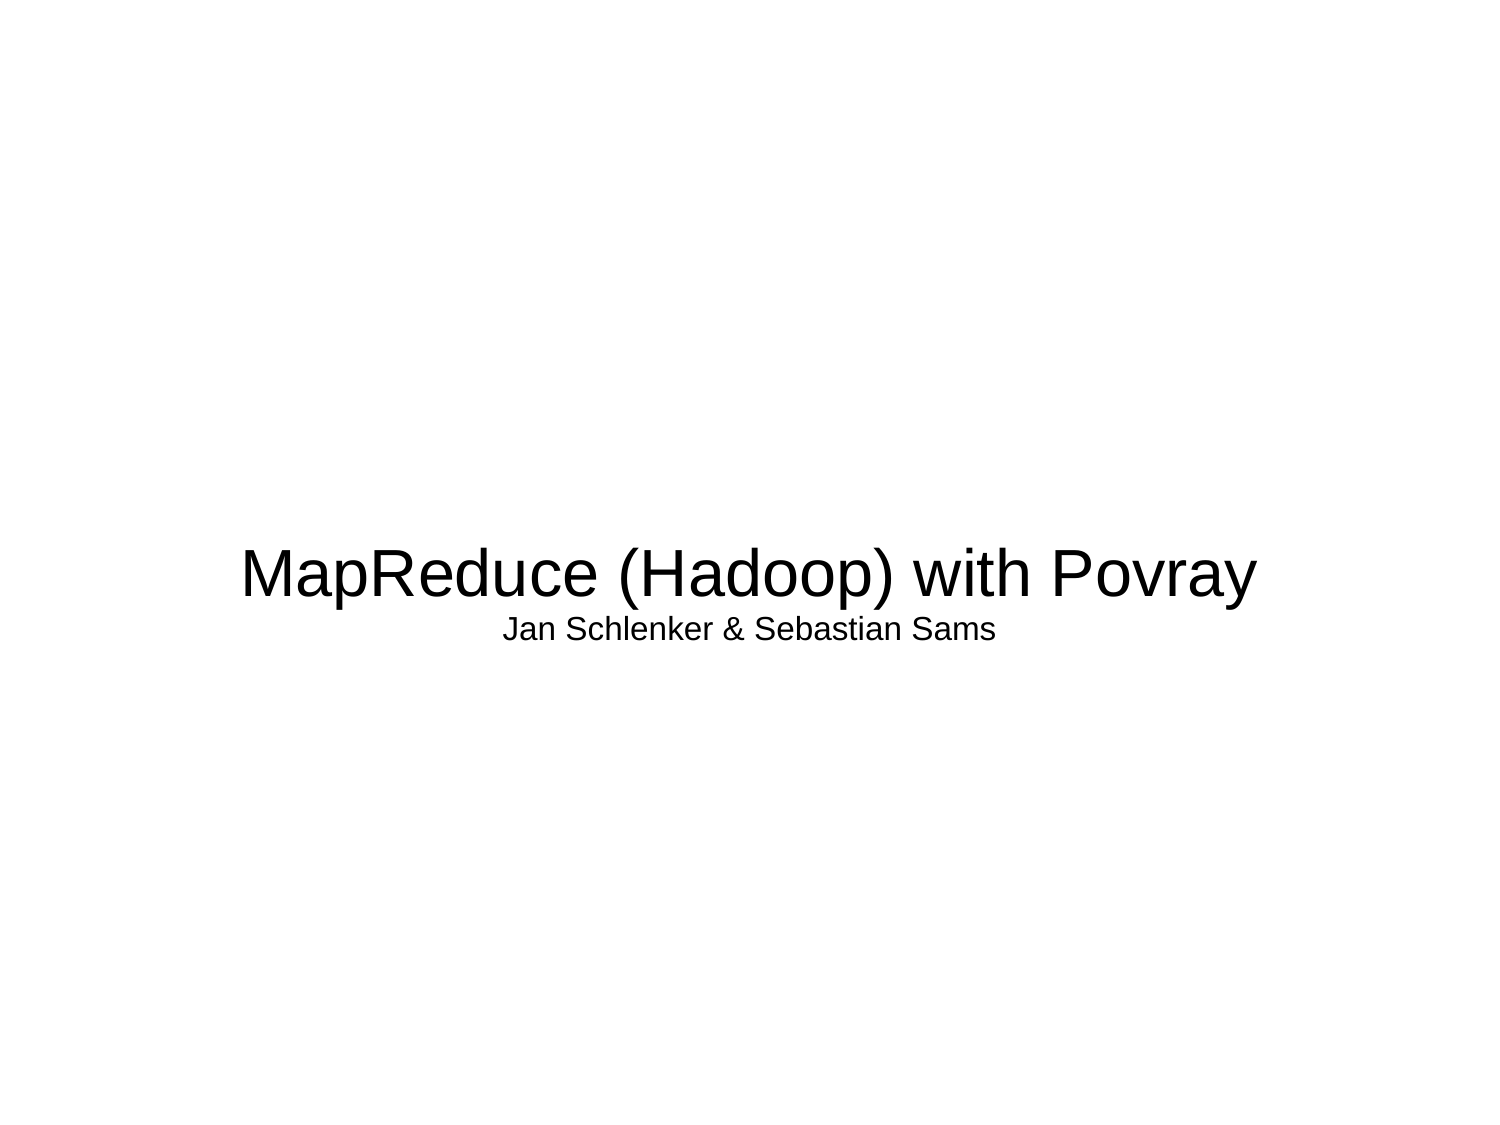

# MapReduce (Hadoop) with Povray Jan Schlenker & Sebastian Sams